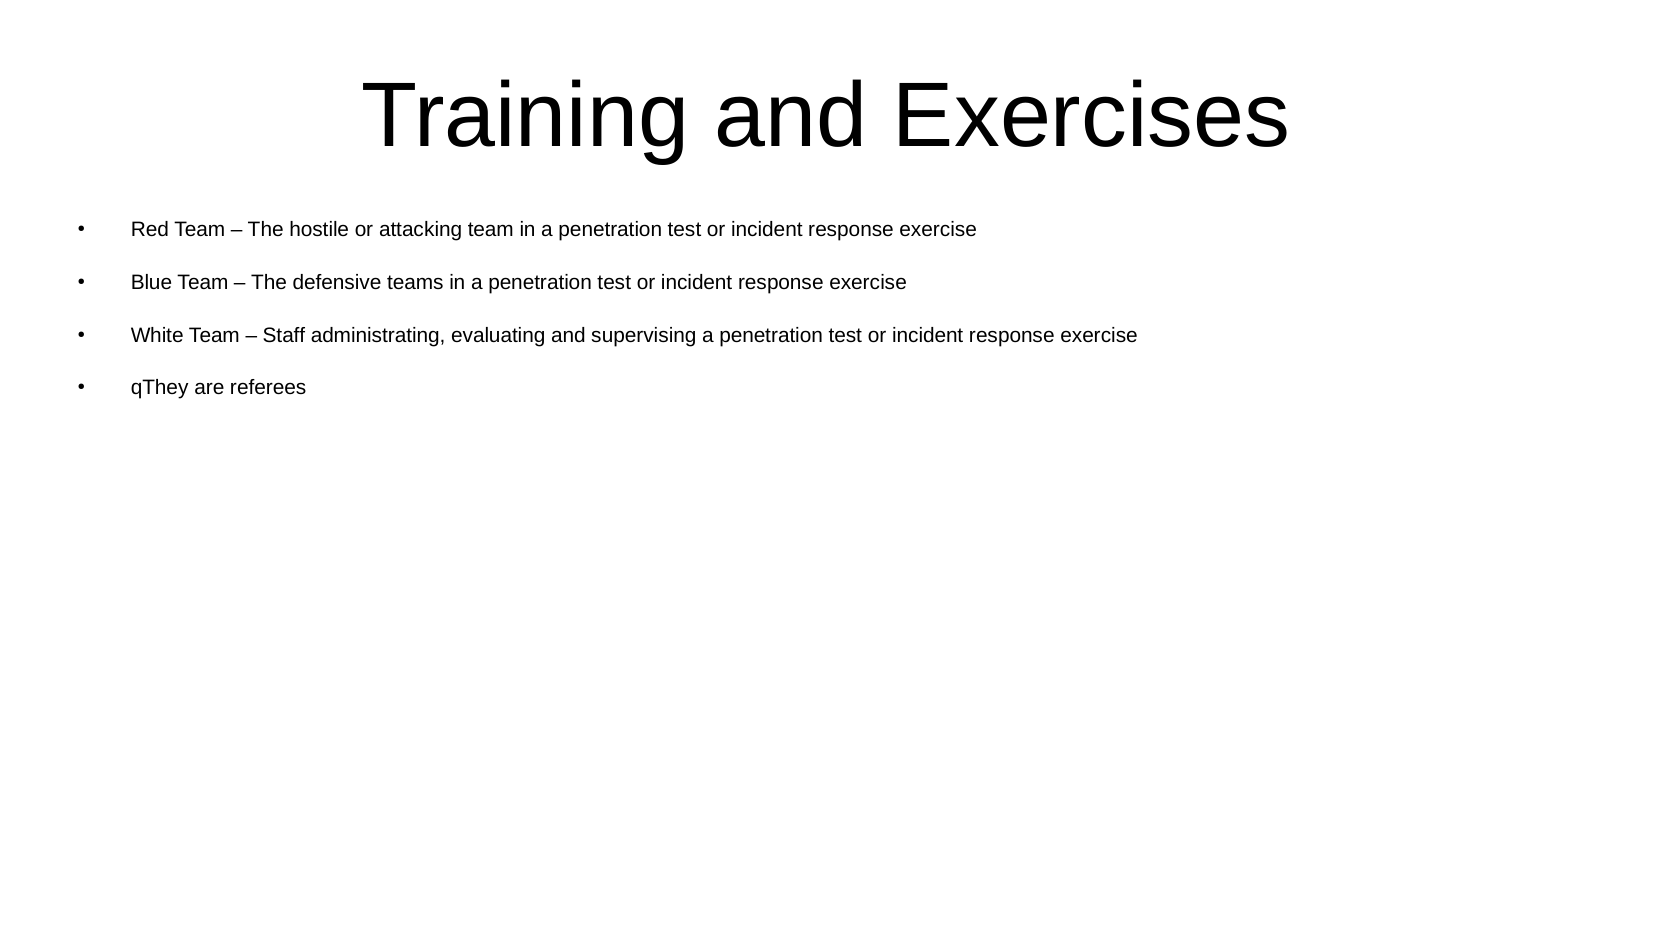

# Training and Exercises
Red Team – The hostile or attacking team in a penetration test or incident response exercise
Blue Team – The defensive teams in a penetration test or incident response exercise
White Team – Staff administrating, evaluating and supervising a penetration test or incident response exercise
qThey are referees